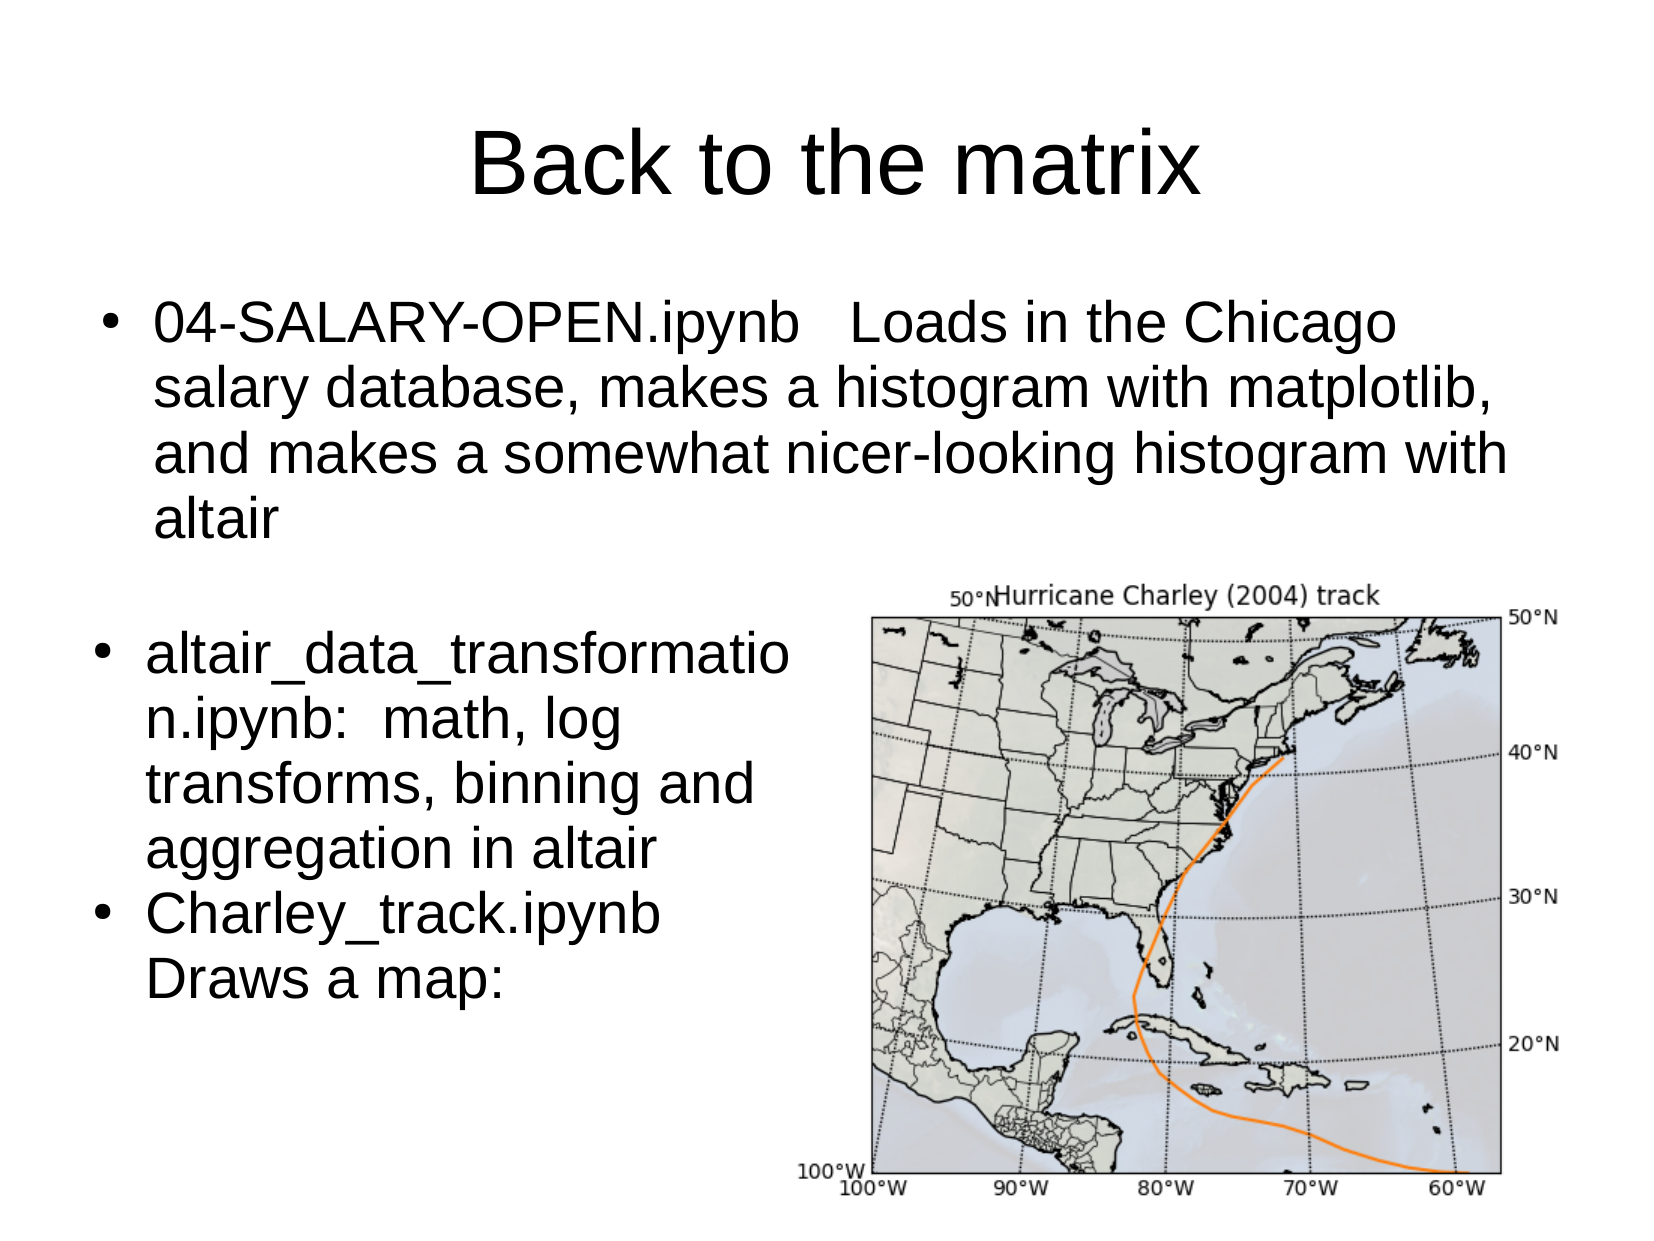

Back to the matrix
# 04-SALARY-OPEN.ipynb Loads in the Chicago salary database, makes a histogram with matplotlib, and makes a somewhat nicer-looking histogram with altair
altair_data_transformation.ipynb: math, log transforms, binning and aggregation in altair
Charley_track.ipynb Draws a map: